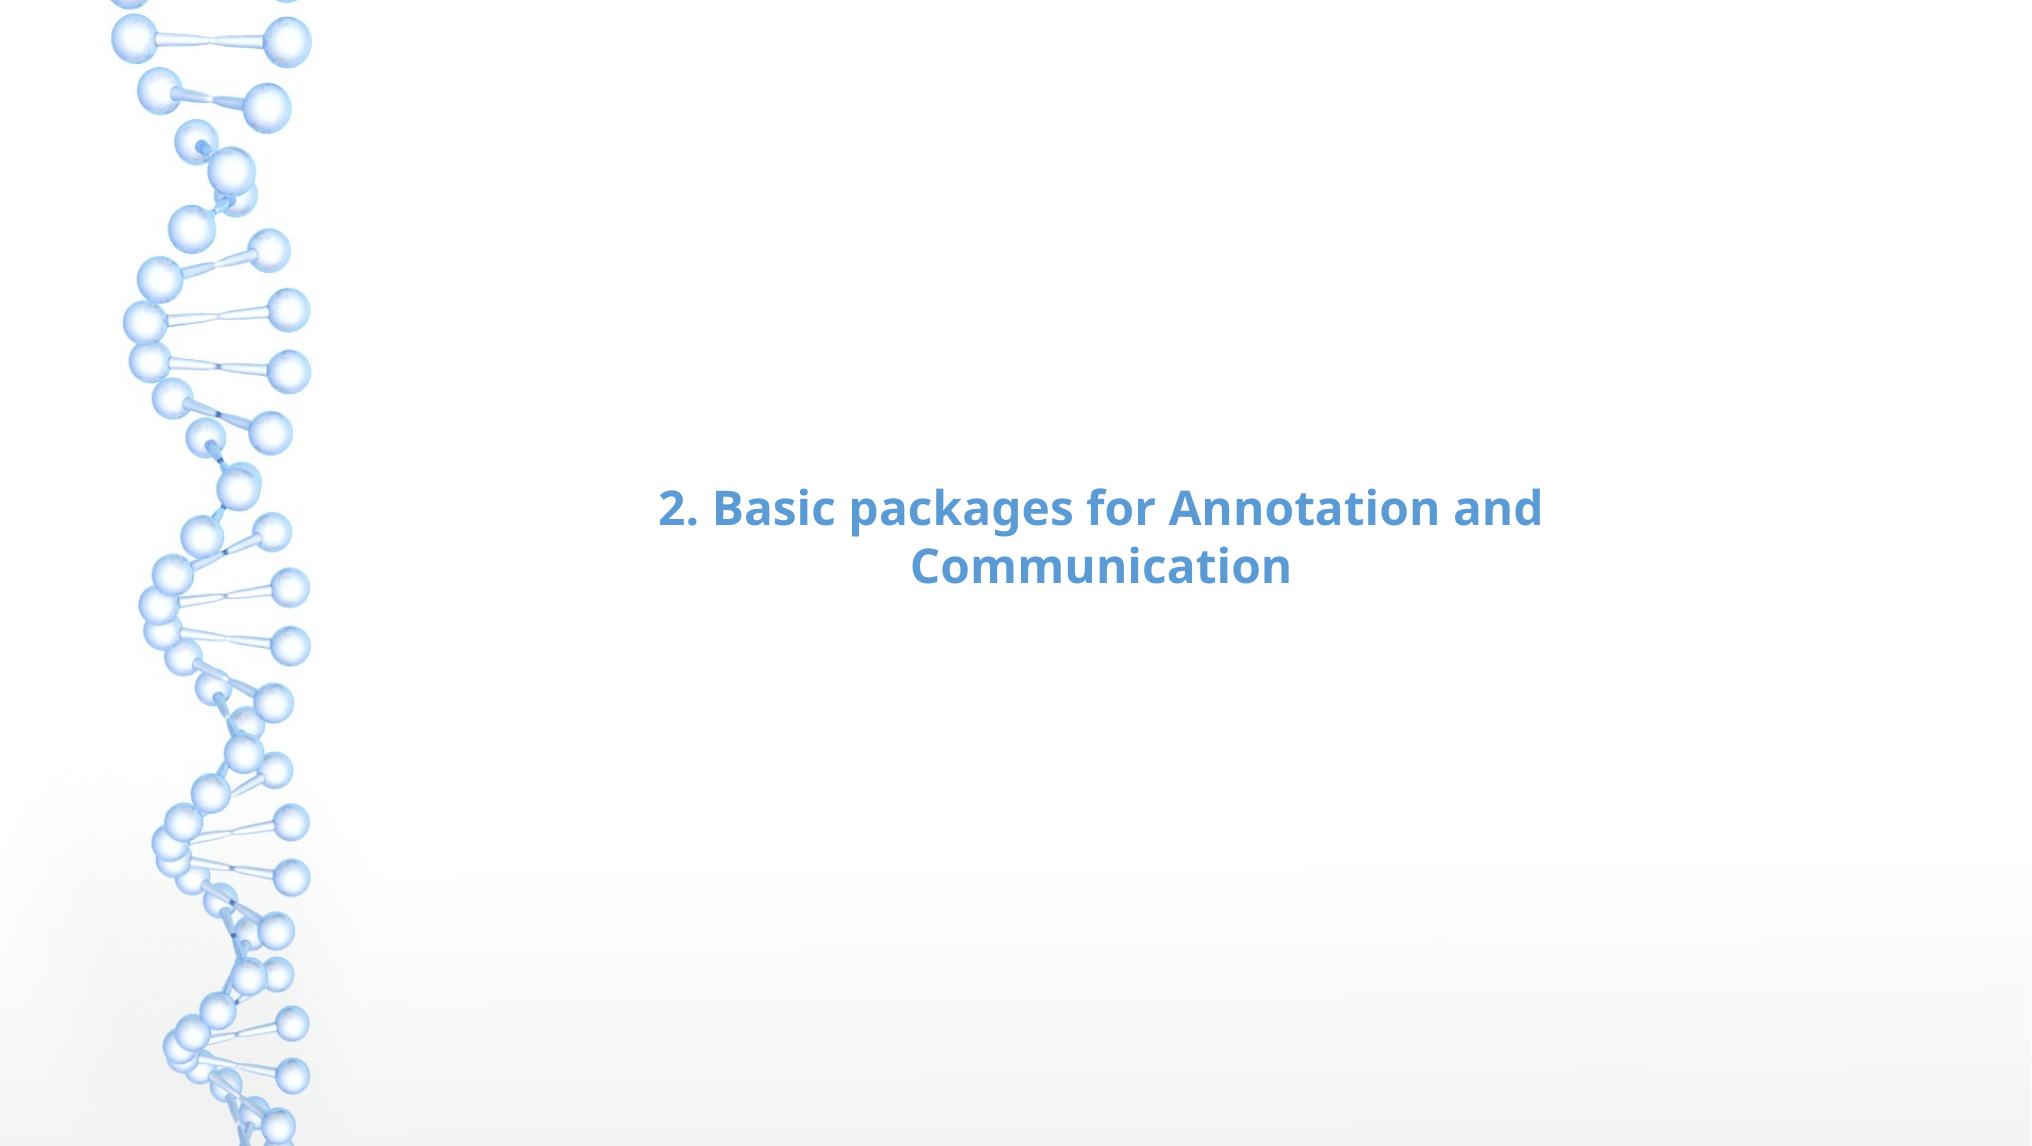

2. Basic packages for Annotation and Communication